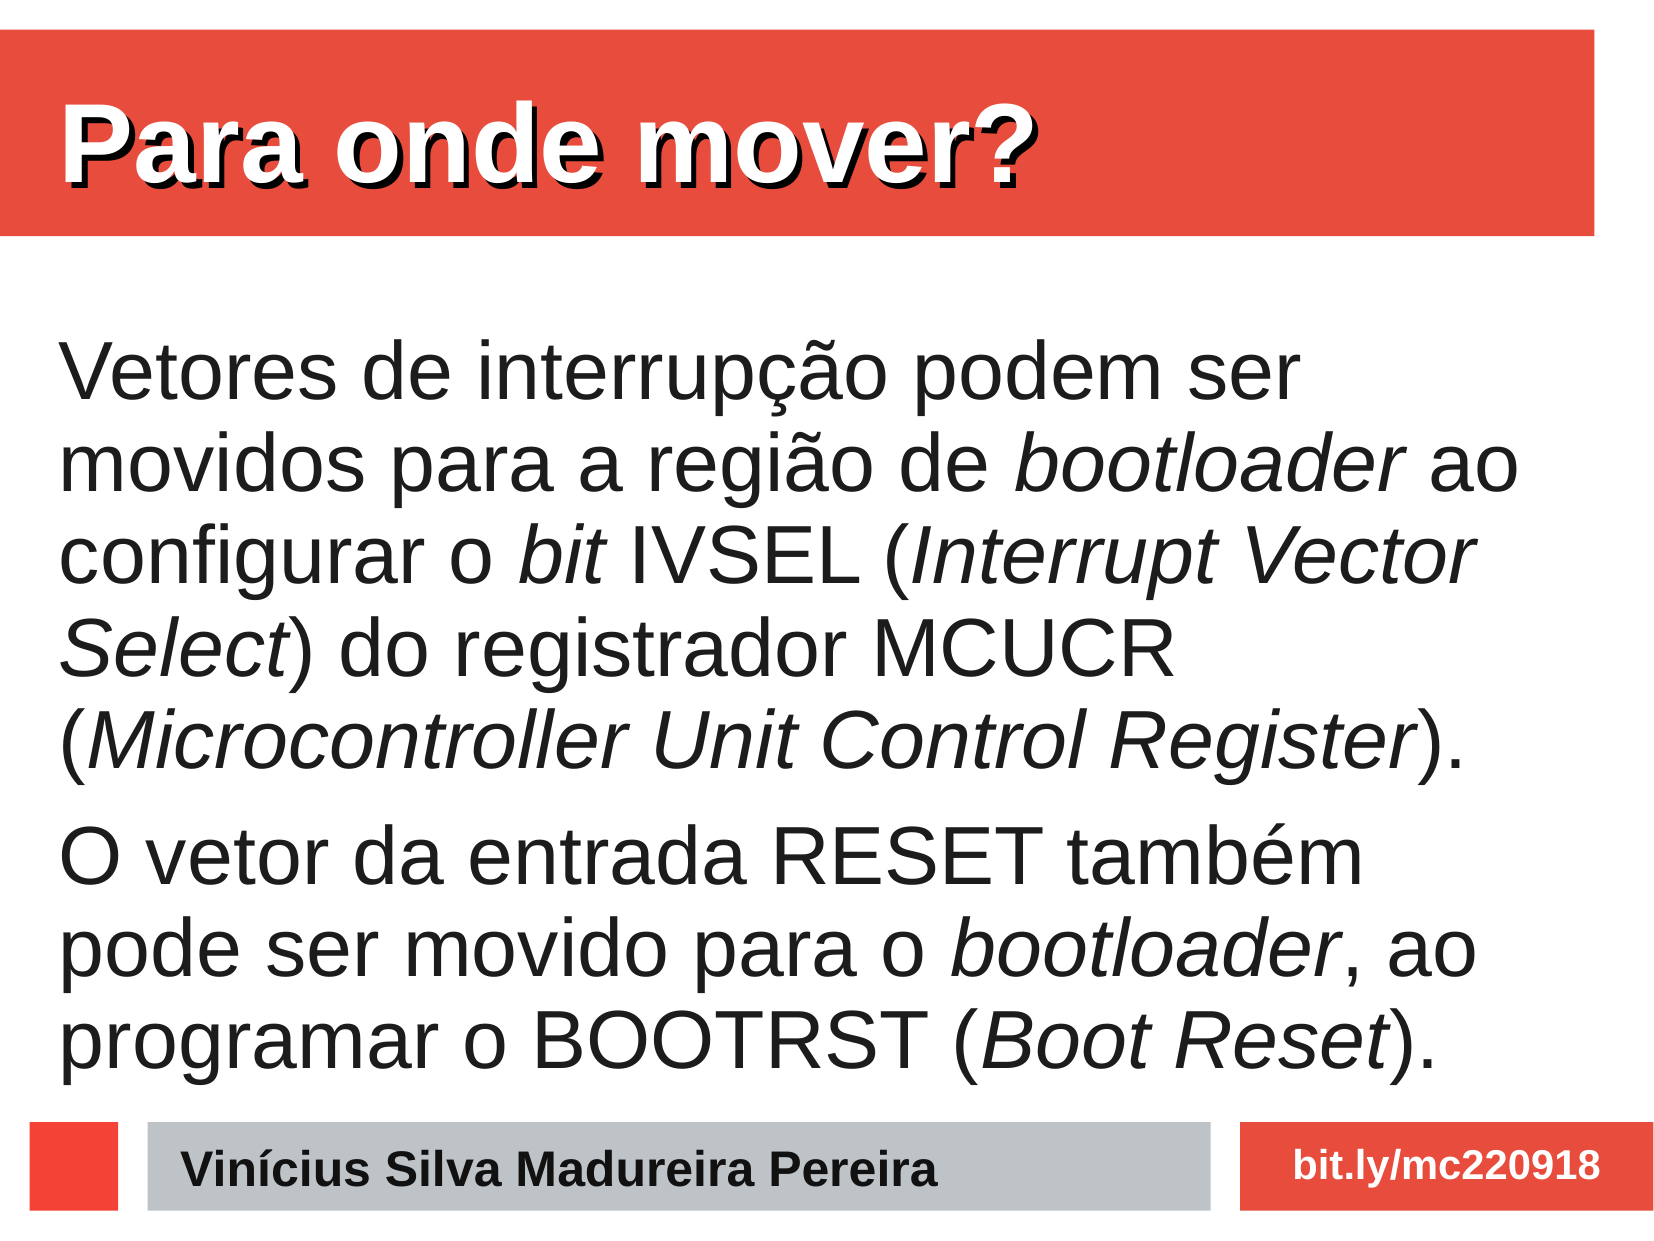

# Para onde mover?
Vetores de interrupção podem ser movidos para a região de bootloader ao configurar o bit IVSEL (Interrupt Vector Select) do registrador MCUCR (Microcontroller Unit Control Register).
O vetor da entrada RESET também pode ser movido para o bootloader, ao programar o BOOTRST (Boot Reset).
Vinícius Silva Madureira Pereira
bit.ly/mc220918